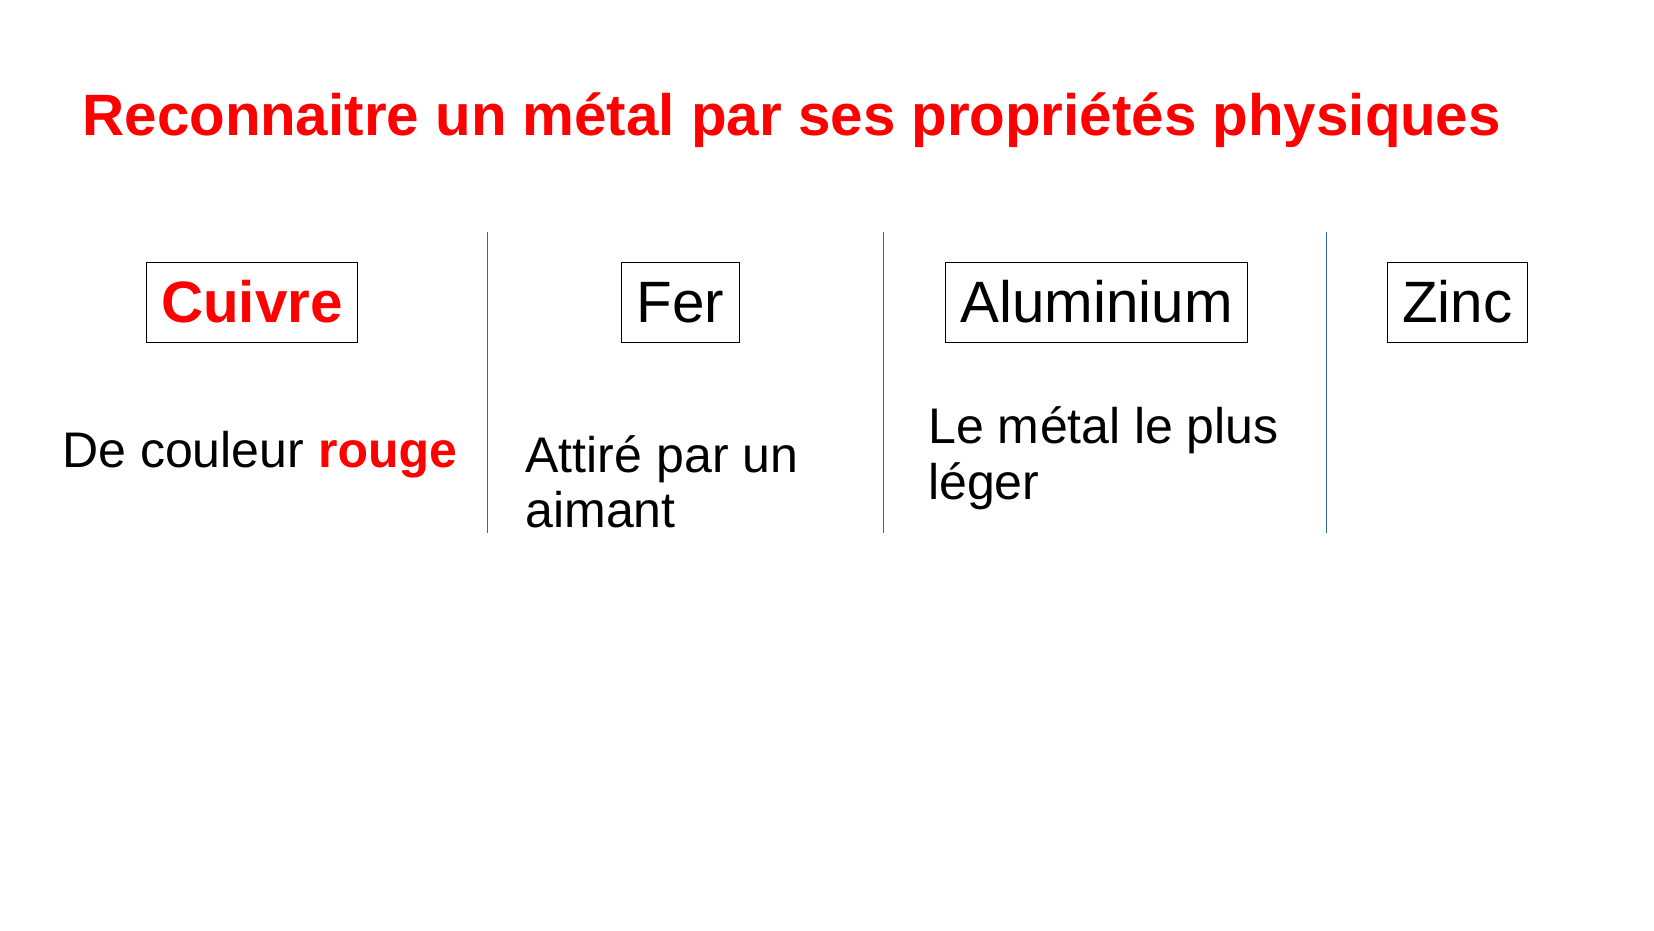

# Reconnaitre un métal par ses propriétés physiques
Cuivre
Fer
Aluminium
Zinc
Le métal le plus
léger
De couleur rouge
Attiré par un
aimant